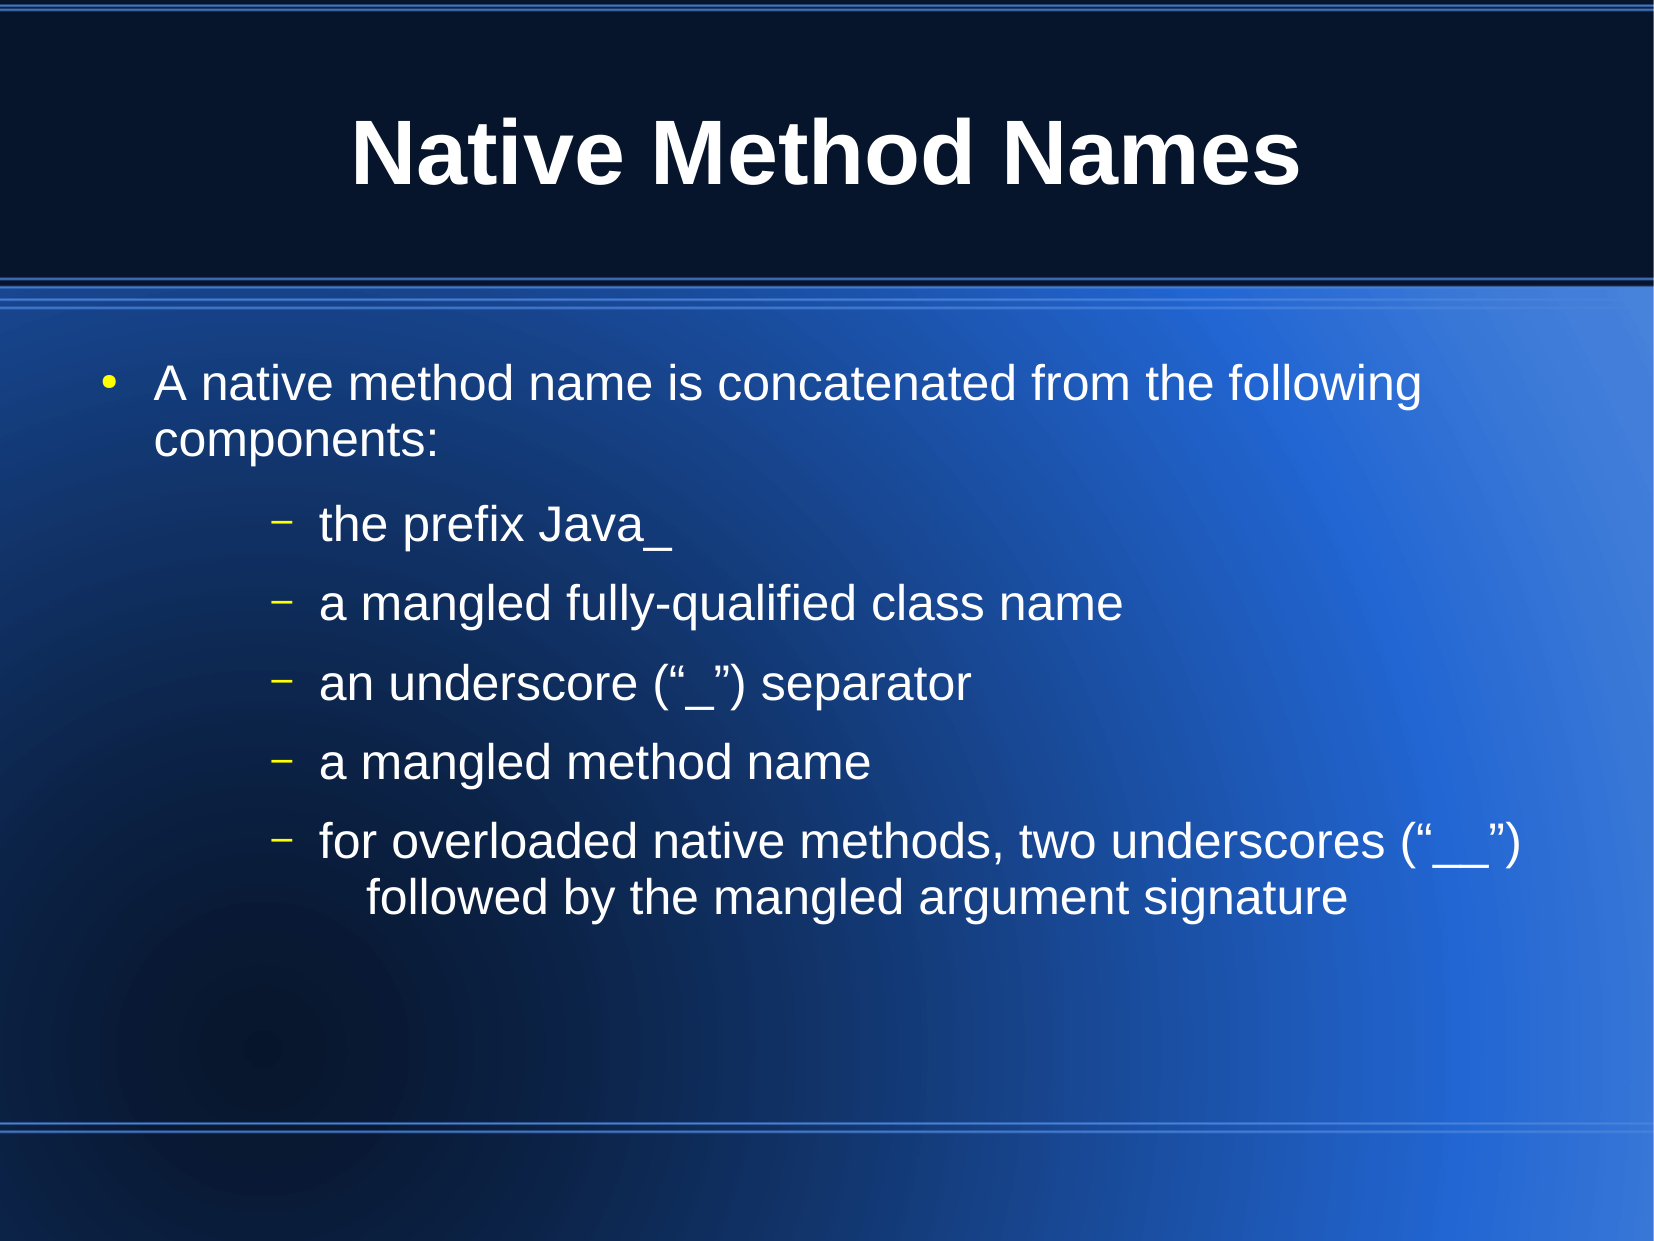

# Native Method Names
A native method name is concatenated from the following components:
the prefix Java_
a mangled fully-qualified class name
an underscore (“_”) separator
a mangled method name
for overloaded native methods, two underscores (“__”) followed by the mangled argument signature